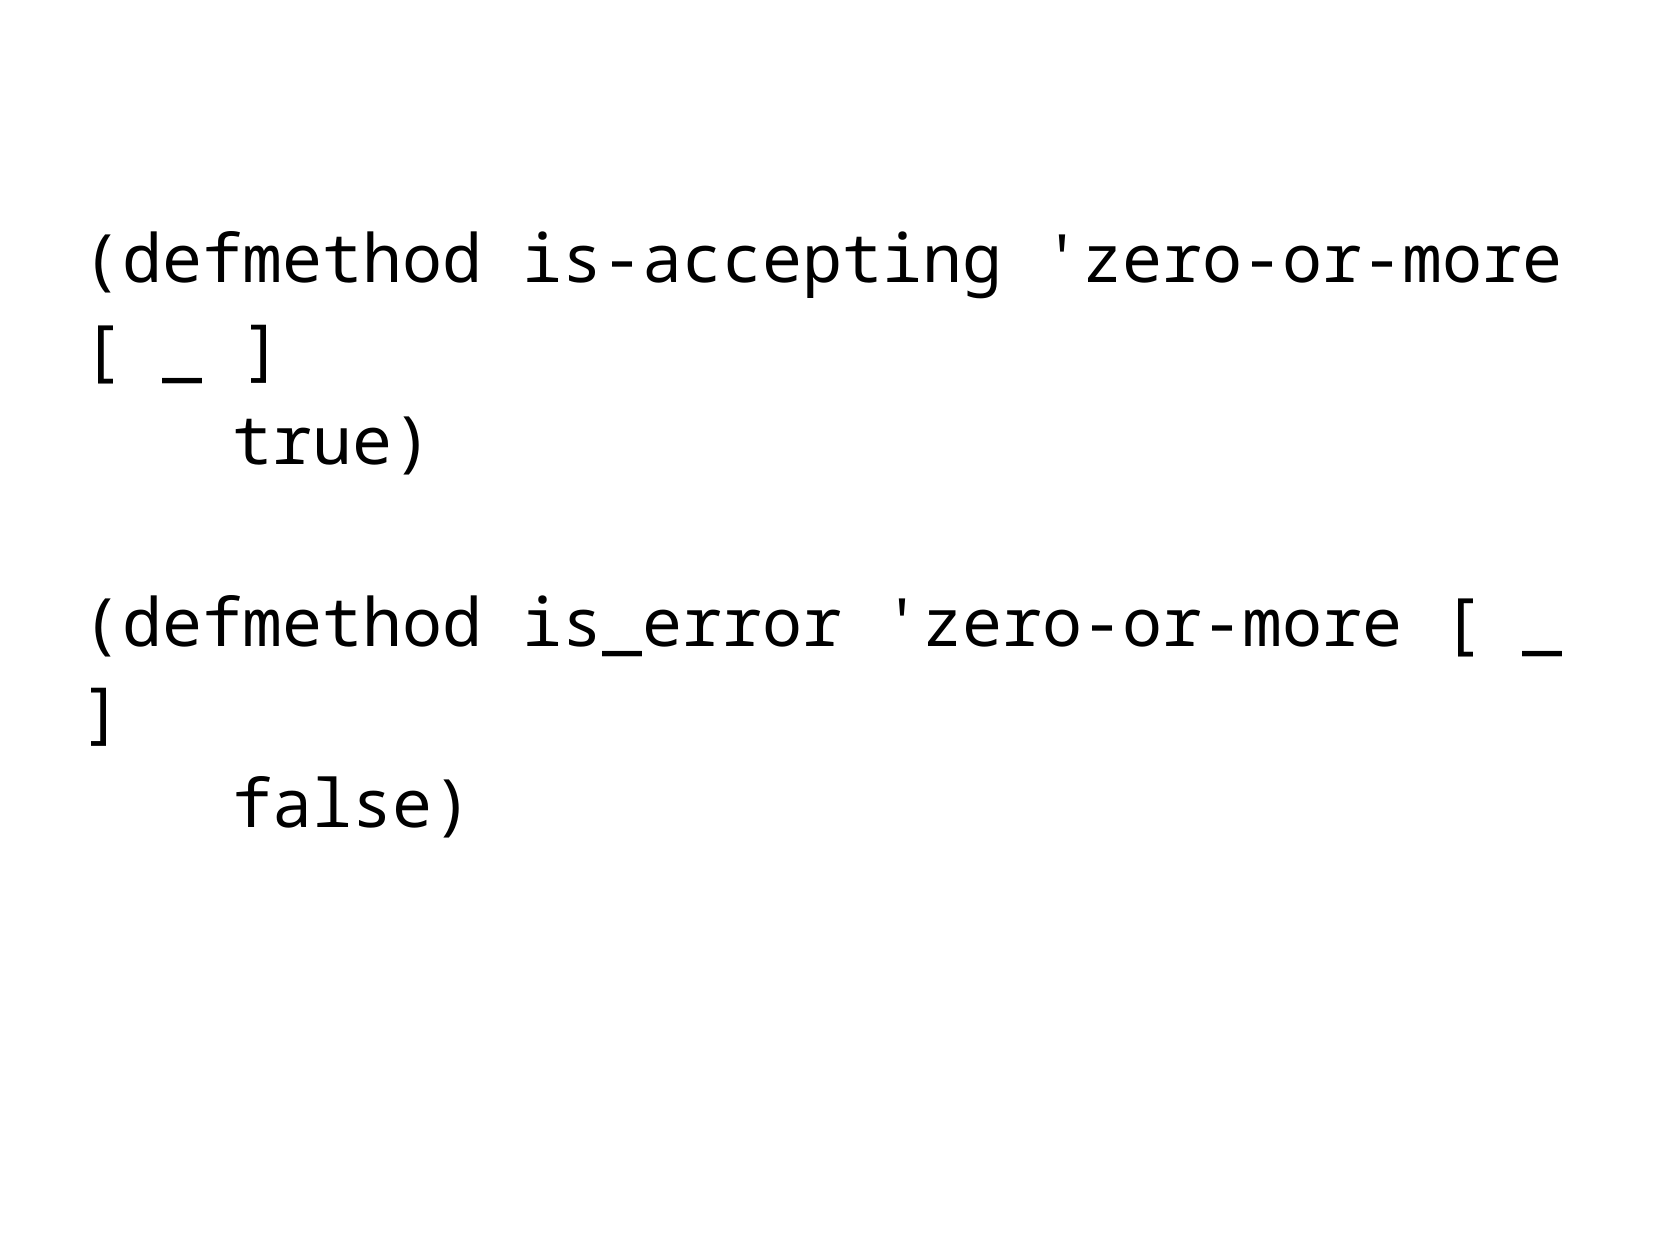

# (defmethod is-accepting 'zero-or-more [ _ ]
 		true)
(defmethod is_error 'zero-or-more [ _ ]
		false)